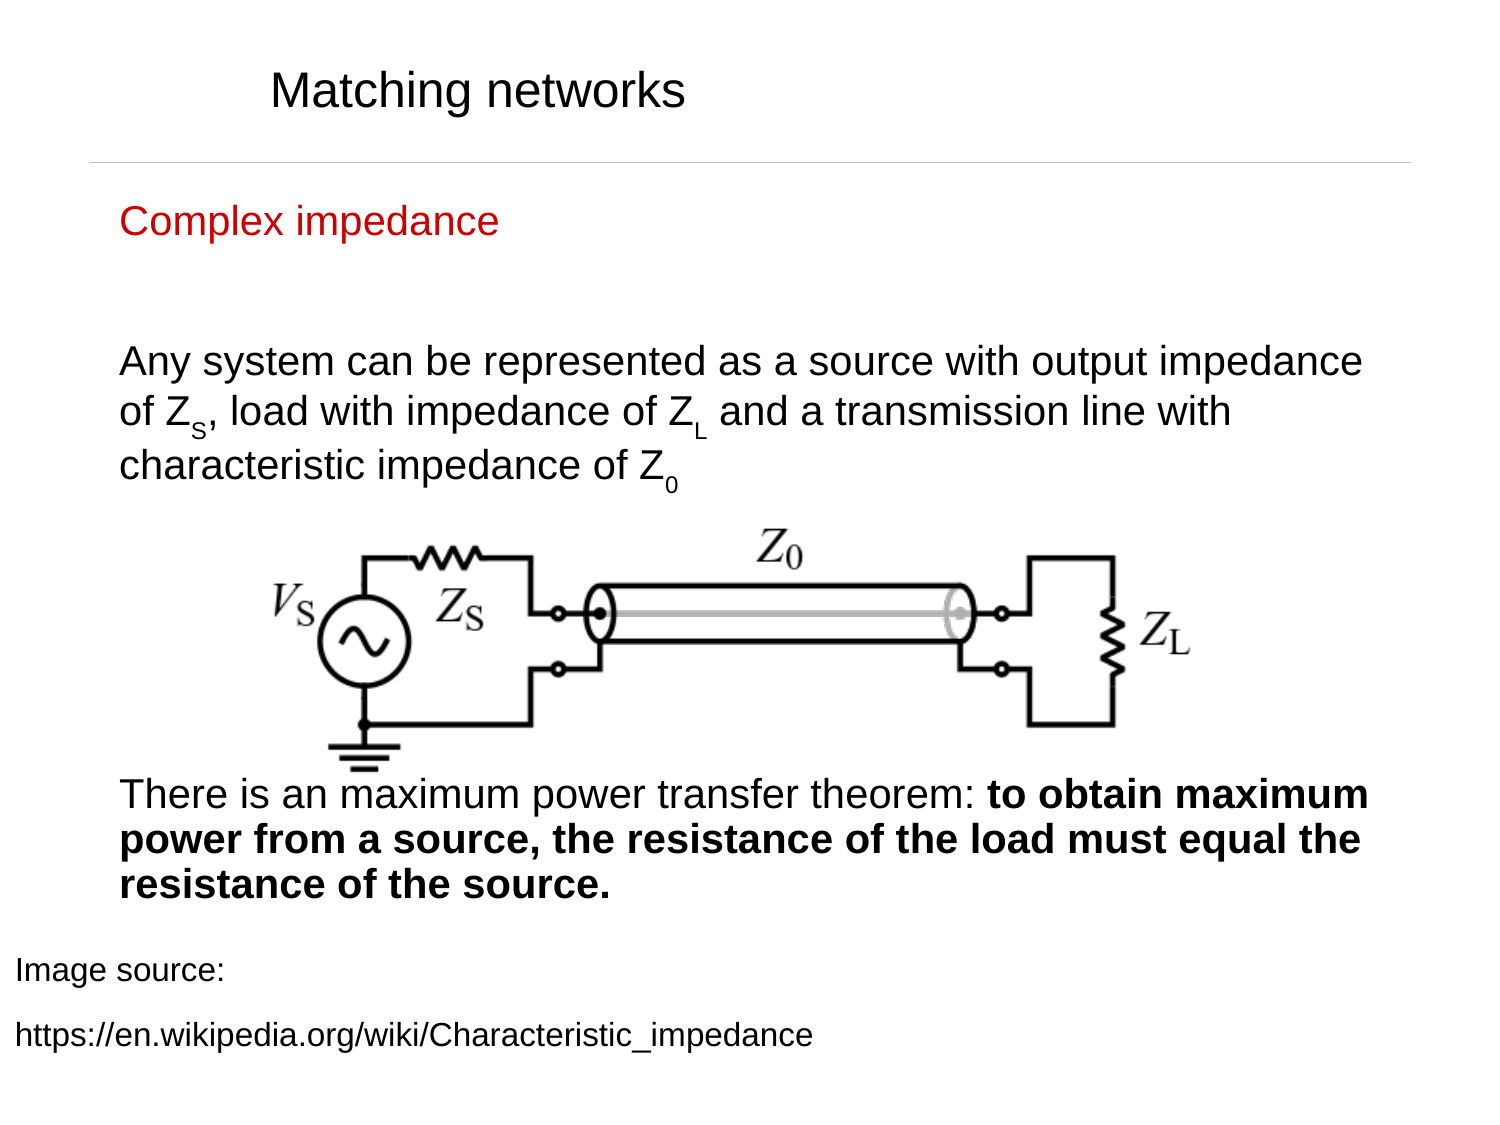

Matching networks
Complex impedance
Any system can be represented as a source with output impedance of ZS, load with impedance of ZL and a transmission line with characteristic impedance of Z0
There is an maximum power transfer theorem: to obtain maximum power from a source, the resistance of the load must equal the resistance of the source.
# Image source:
https://en.wikipedia.org/wiki/Characteristic_impedance